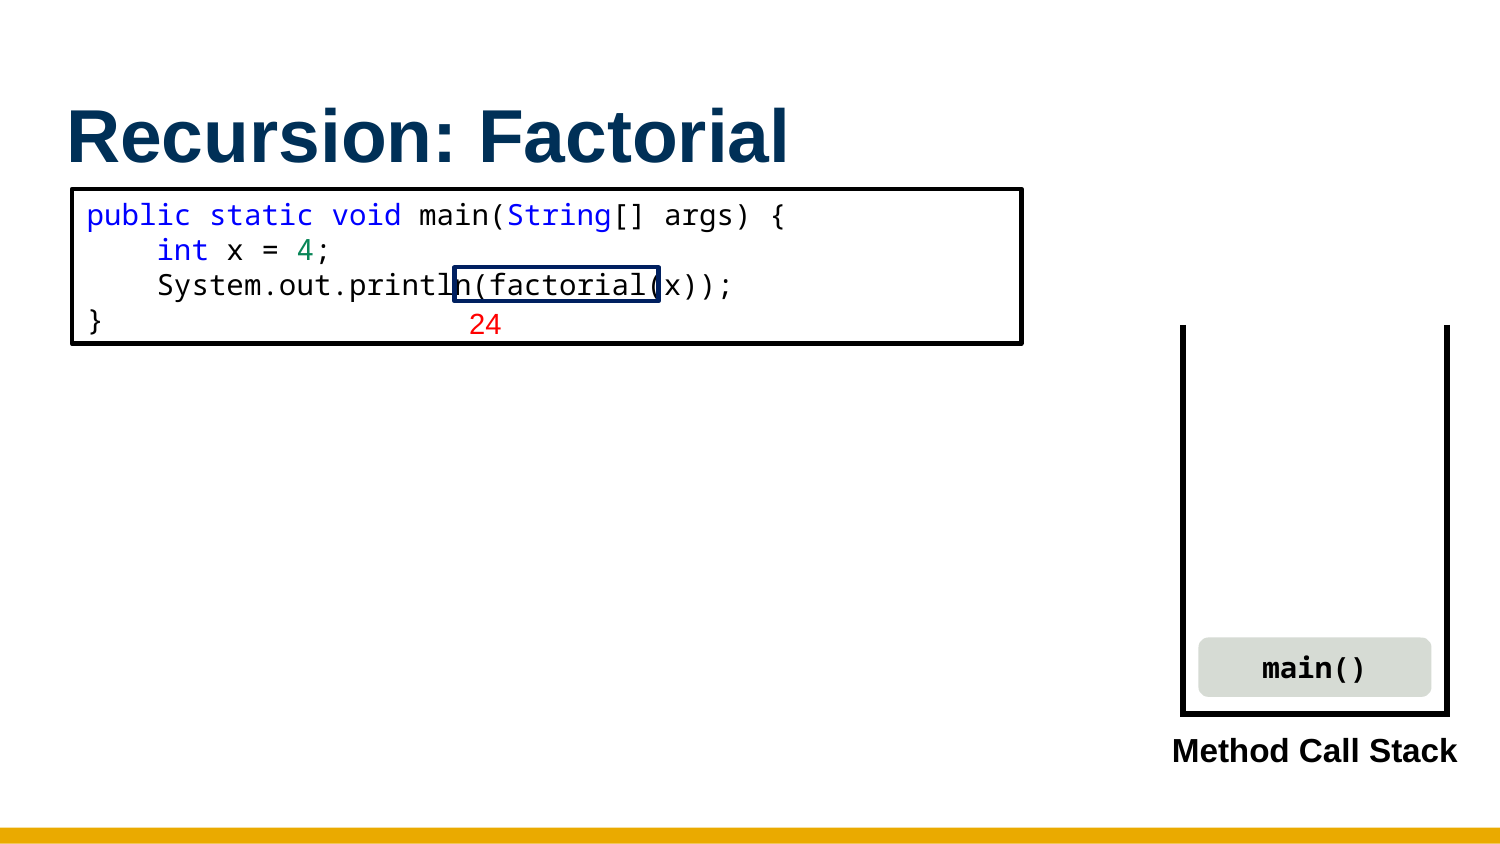

# Recursion: Factorial
public static void main(String[] args) {
   int x = 4;
 System.out.println(factorial(x));
}
24
main()
Method Call Stack